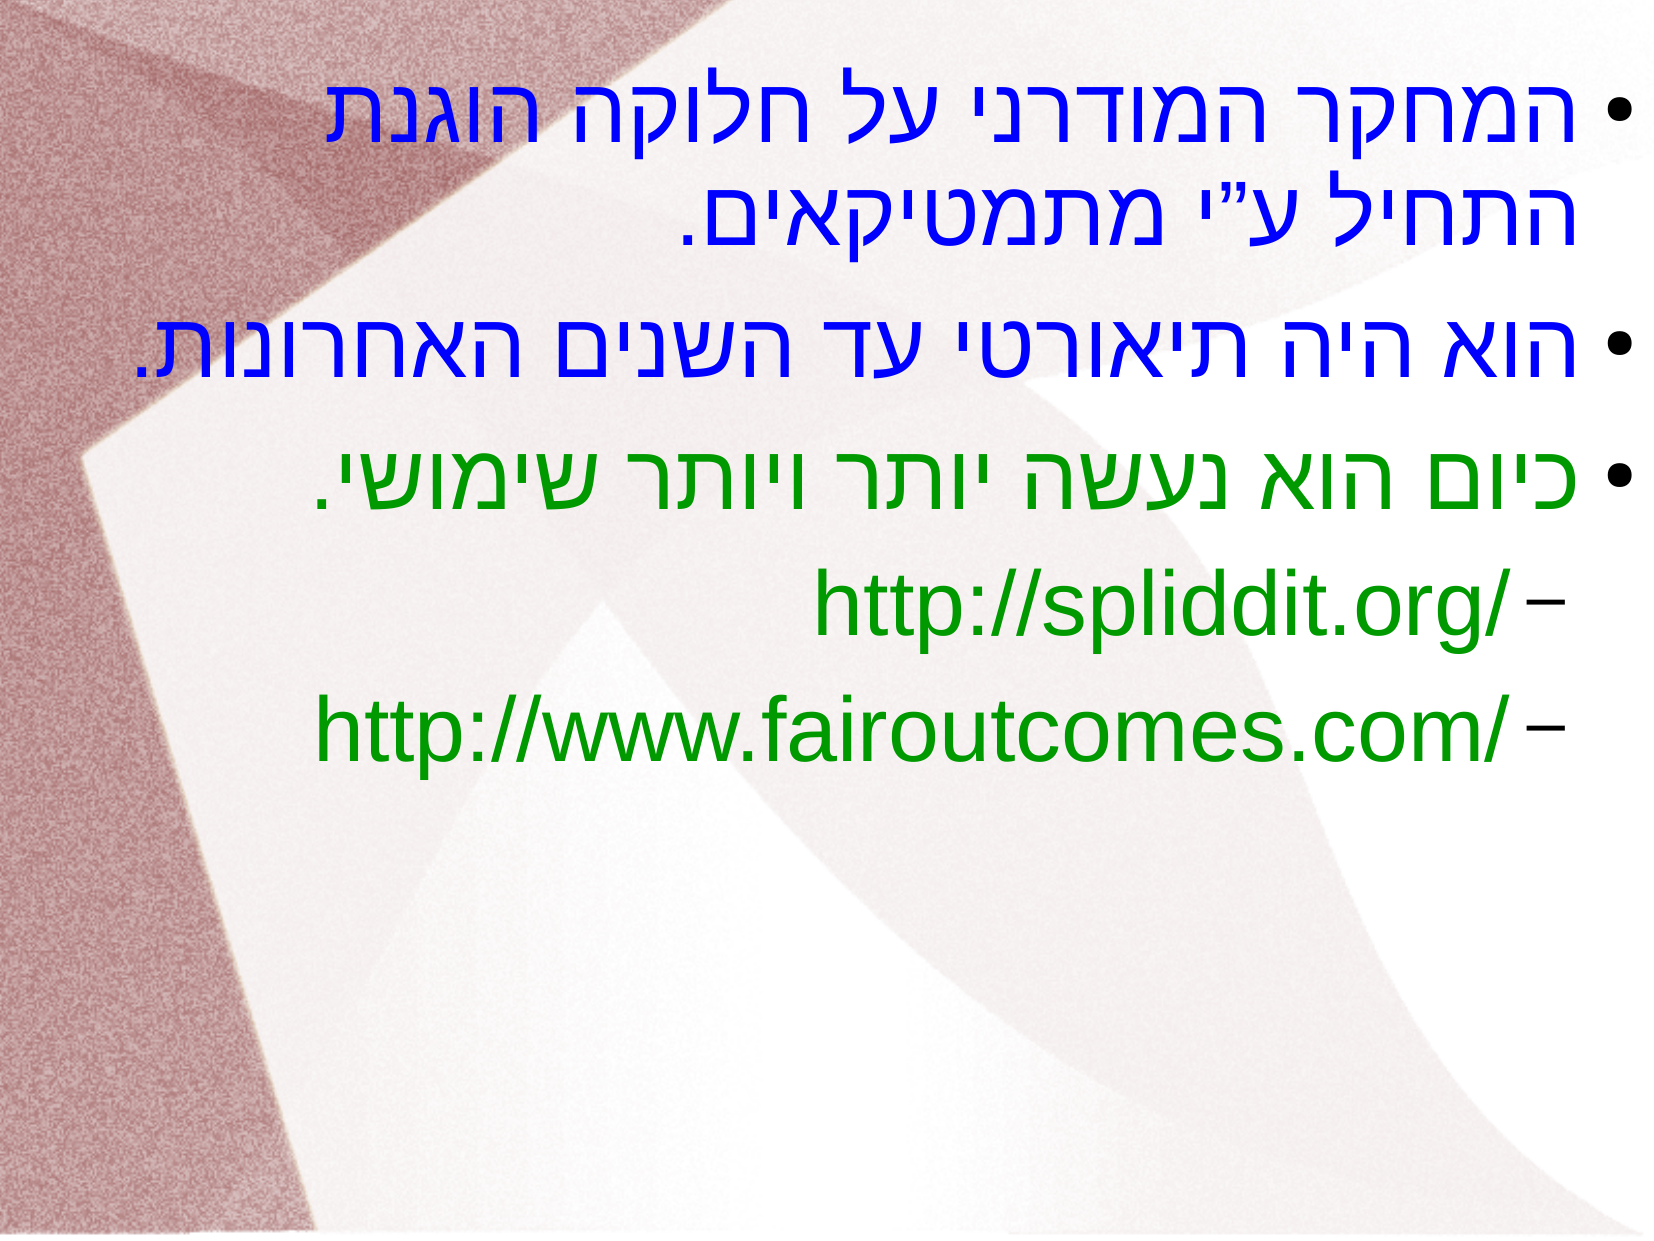

# המחקר המודרני על חלוקה הוגנת התחיל ע”י מתמטיקאים.
הוא היה תיאורטי עד השנים האחרונות.
כיום הוא נעשה יותר ויותר שימושי.
http://spliddit.org/
http://www.fairoutcomes.com/